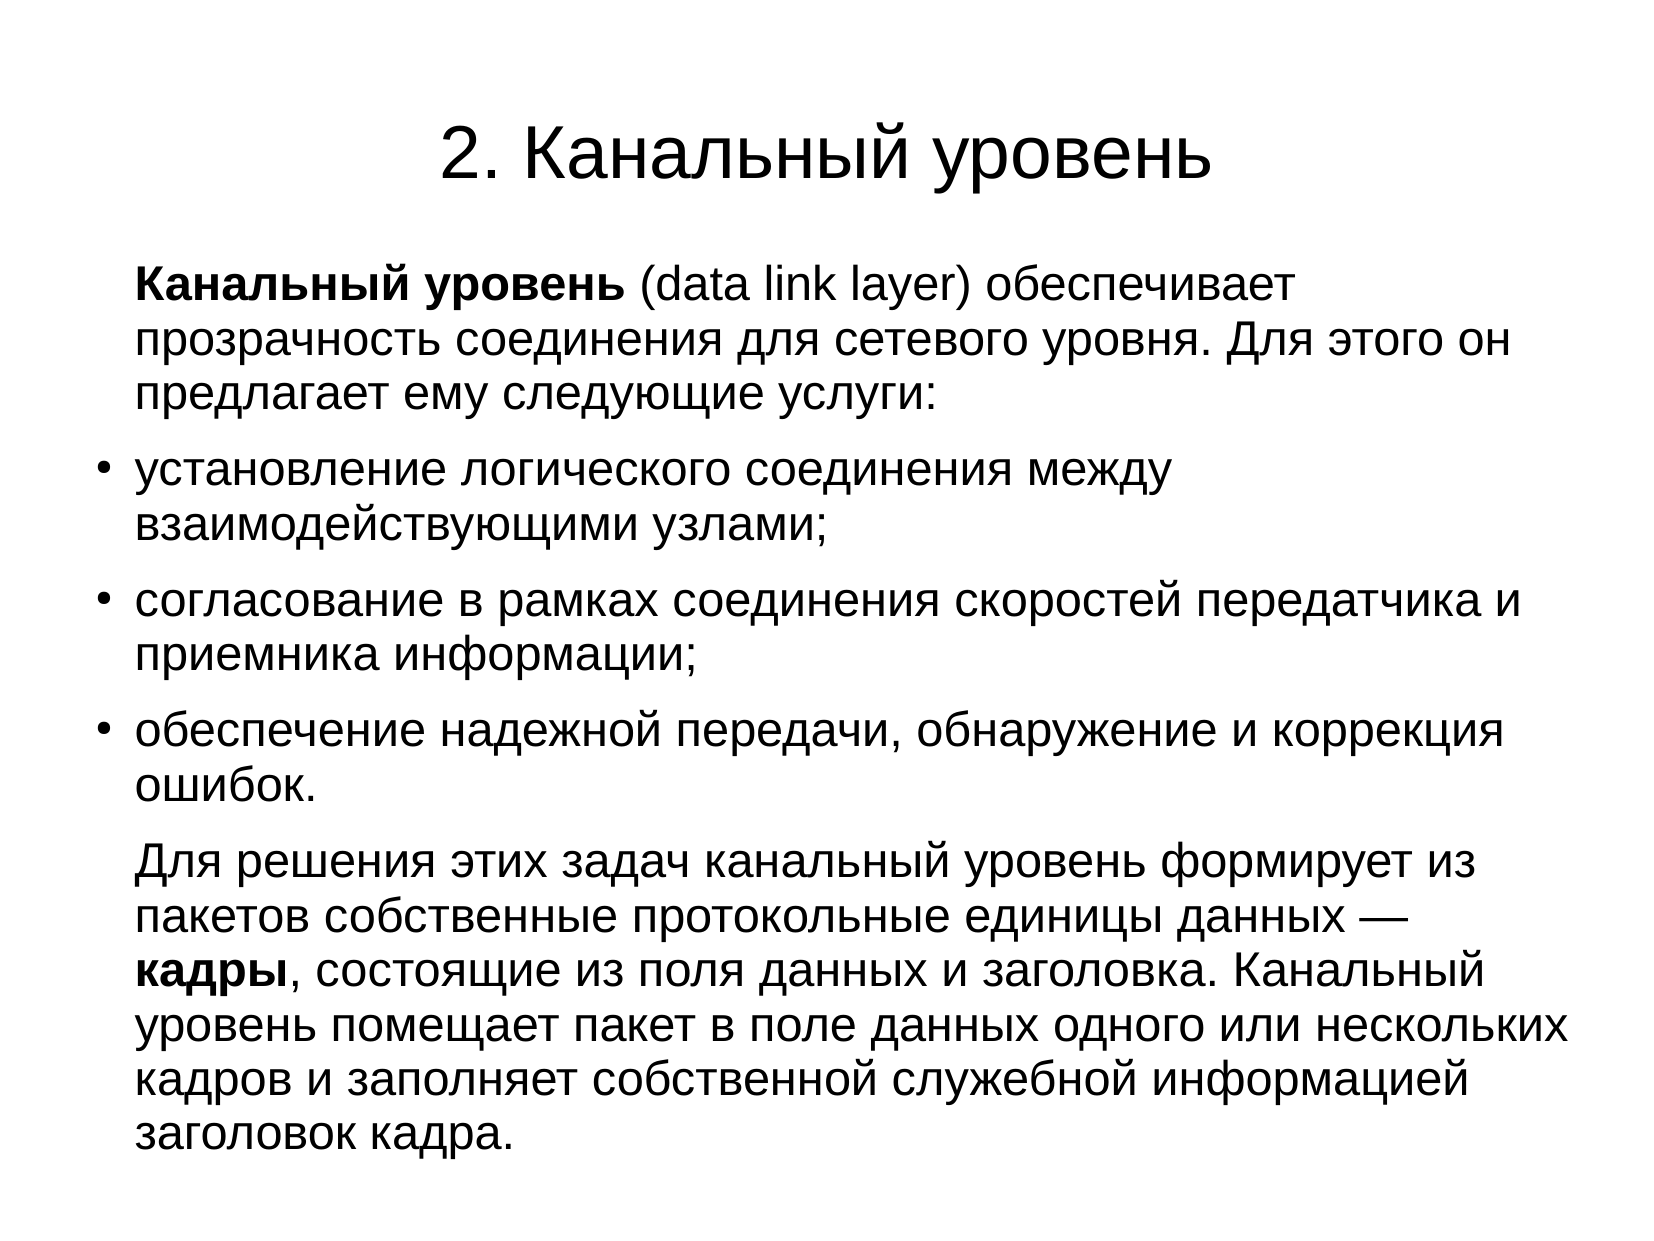

# 2. Канальный уровень
Канальный уровень (data link layer) обеспечивает прозрачность соединения для сетевого уровня. Для этого он предлагает ему следующие услуги:
установление логического соединения между взаимодействующими узлами;
согласование в рамках соединения скоростей передатчика и приемника информации;
обеспечение надежной передачи, обнаружение и коррекция ошибок.
Для решения этих задач канальный уровень формирует из пакетов собственные протоколь­ные единицы данных —кадры, состоящие из поля данных и заголовка. Канальный уровень помещает пакет в поле данных одного или нескольких кадров и заполняет собственной служебной информацией заголовок кадра.